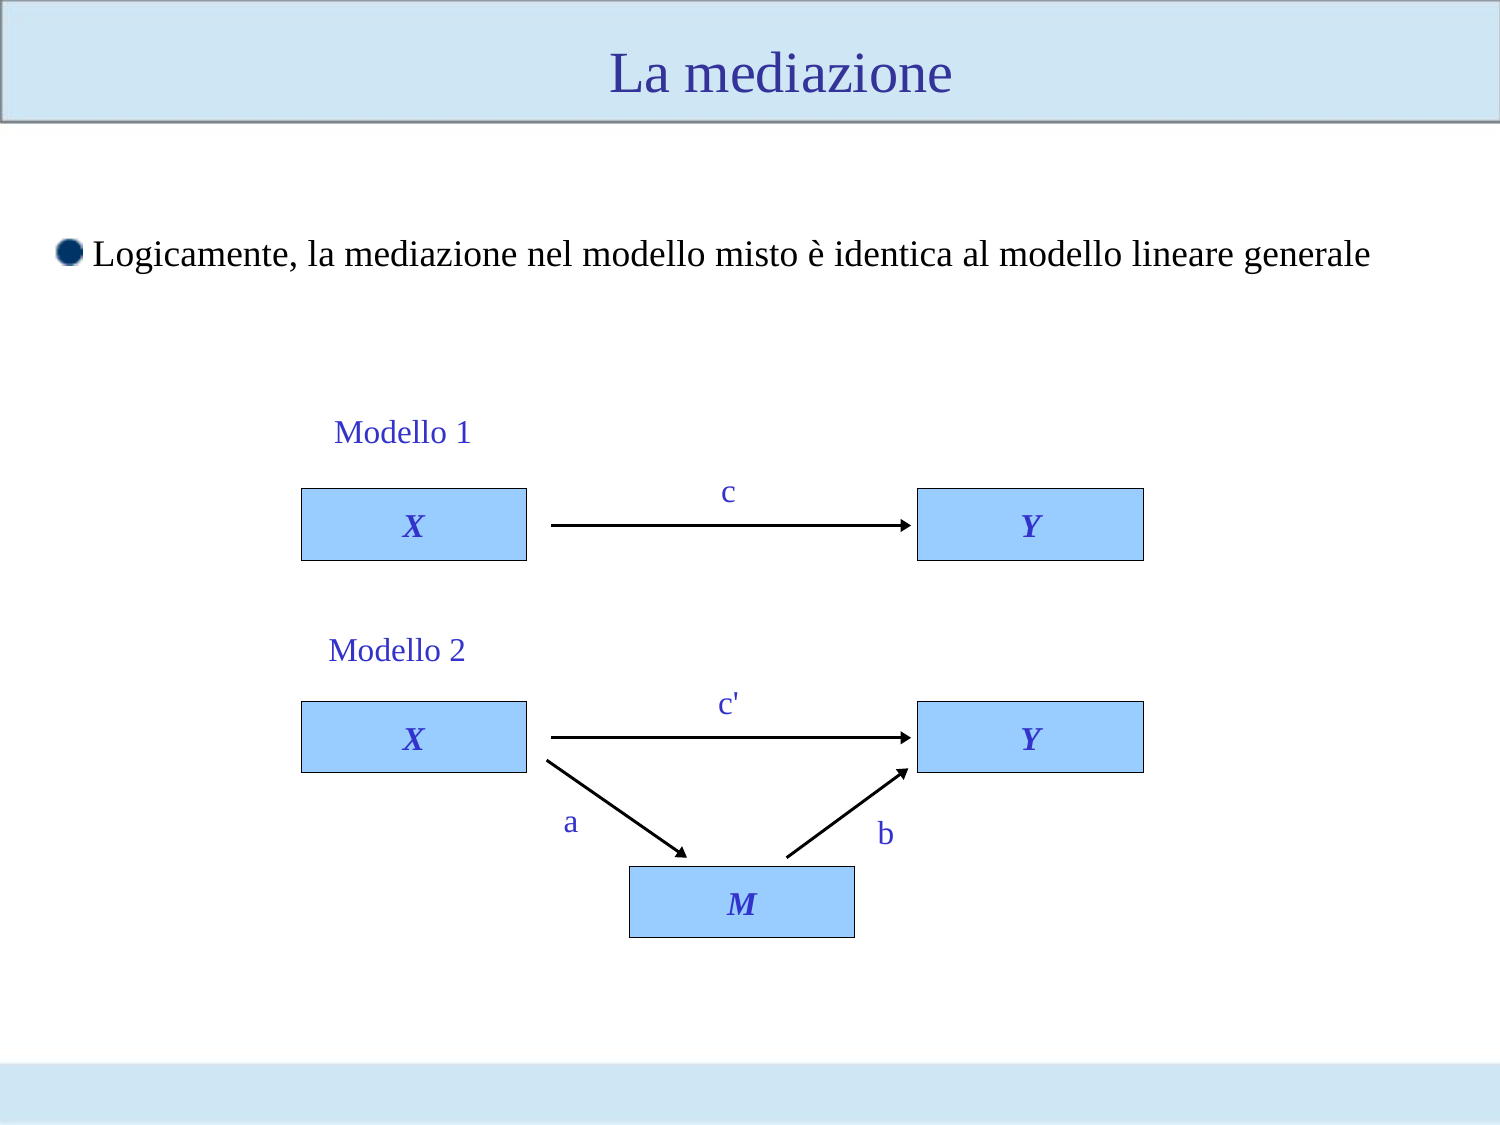

# La mediazione
 Logicamente, la mediazione nel modello misto è identica al modello lineare generale
Modello 1
c
X
Y
Modello 2
c'
X
Y
a
b
M